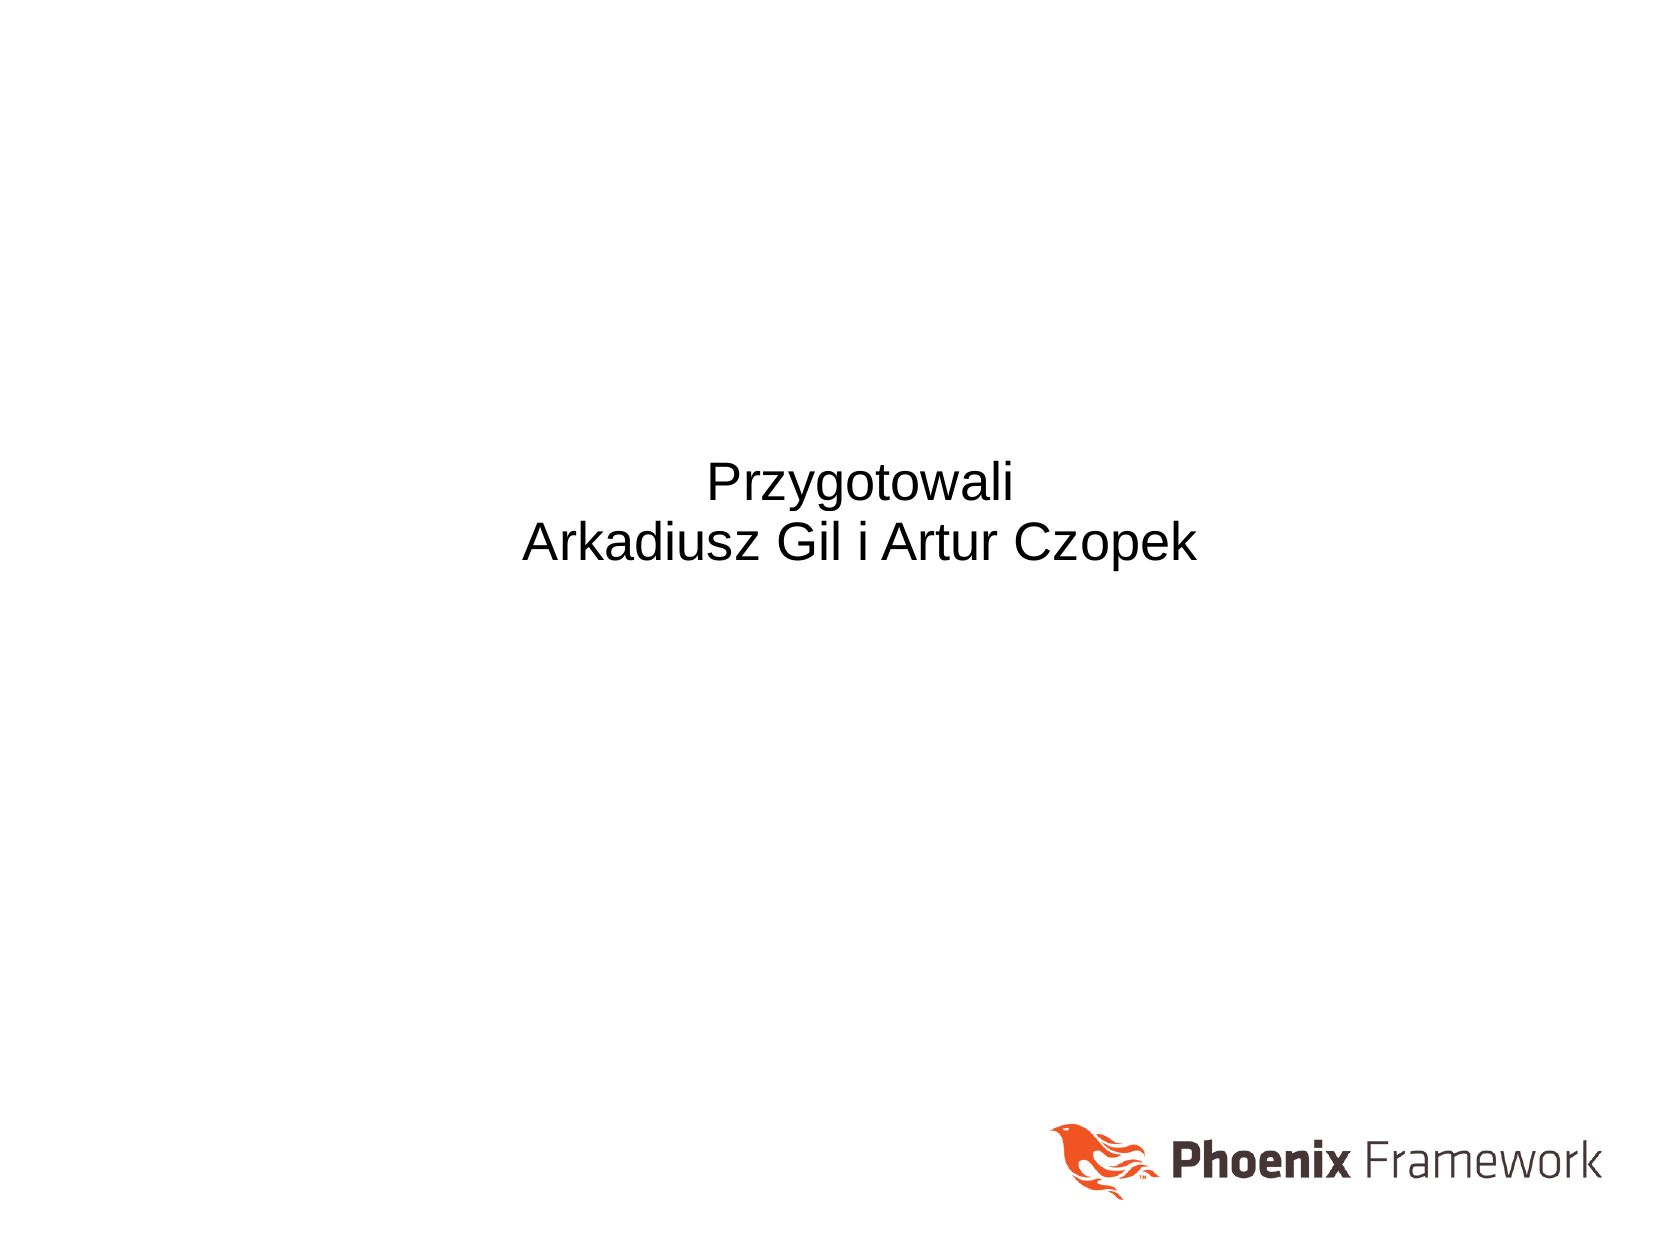

# Przygotowali Arkadiusz Gil i Artur Czopek